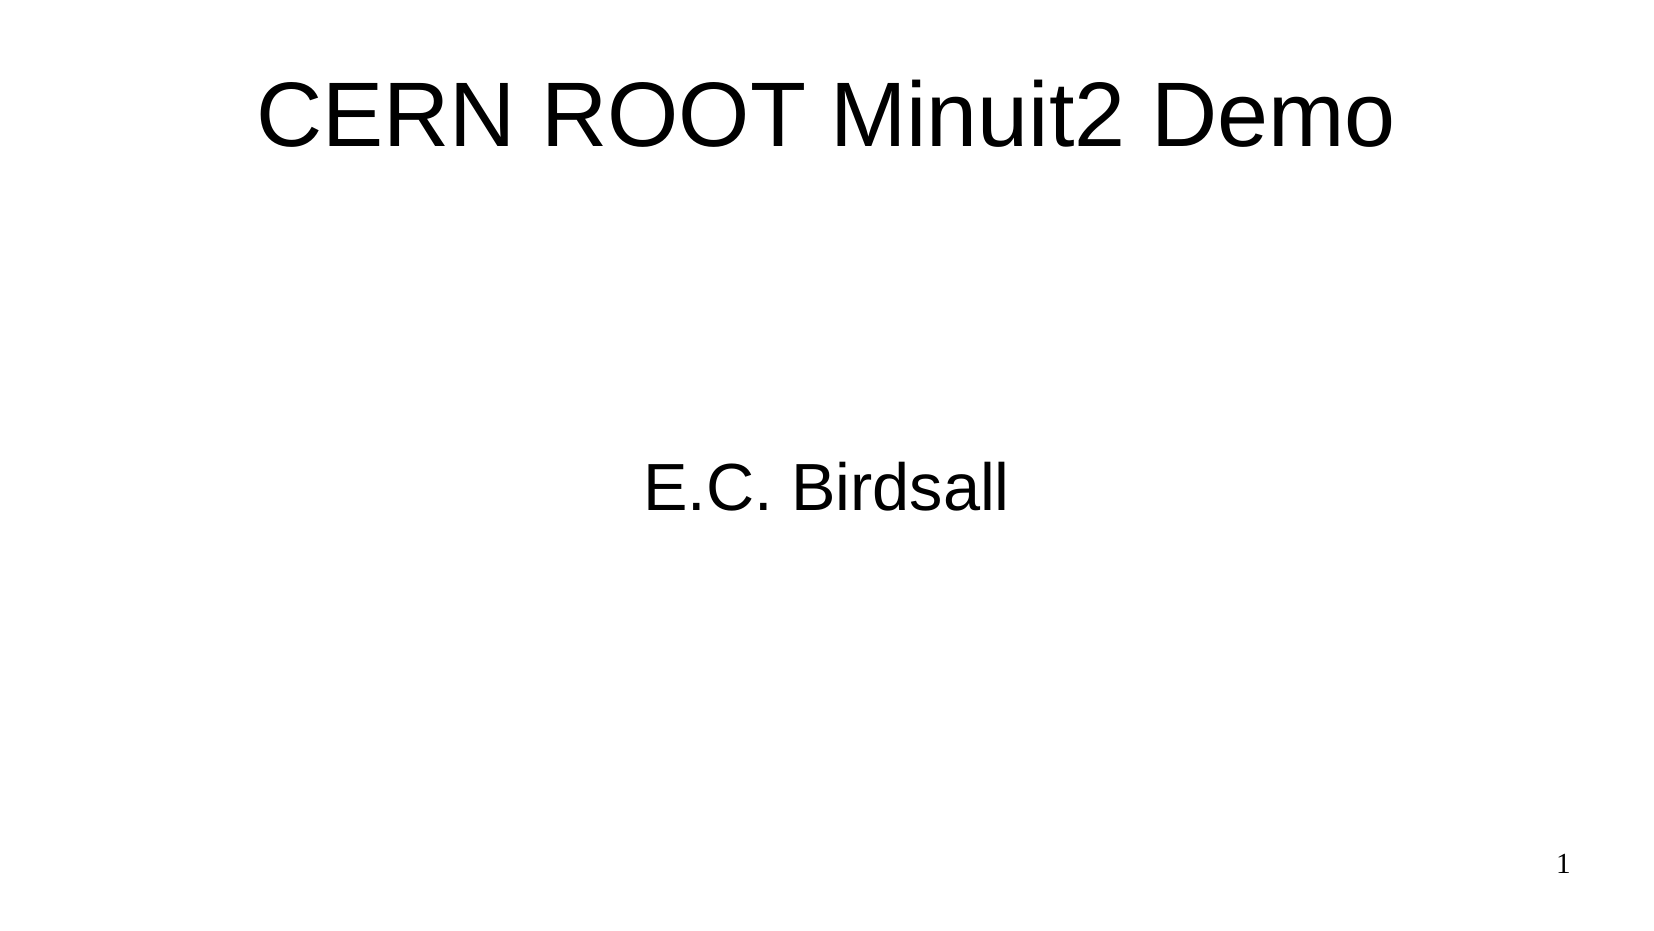

# CERN ROOT Minuit2 Demo
E.C. Birdsall
1